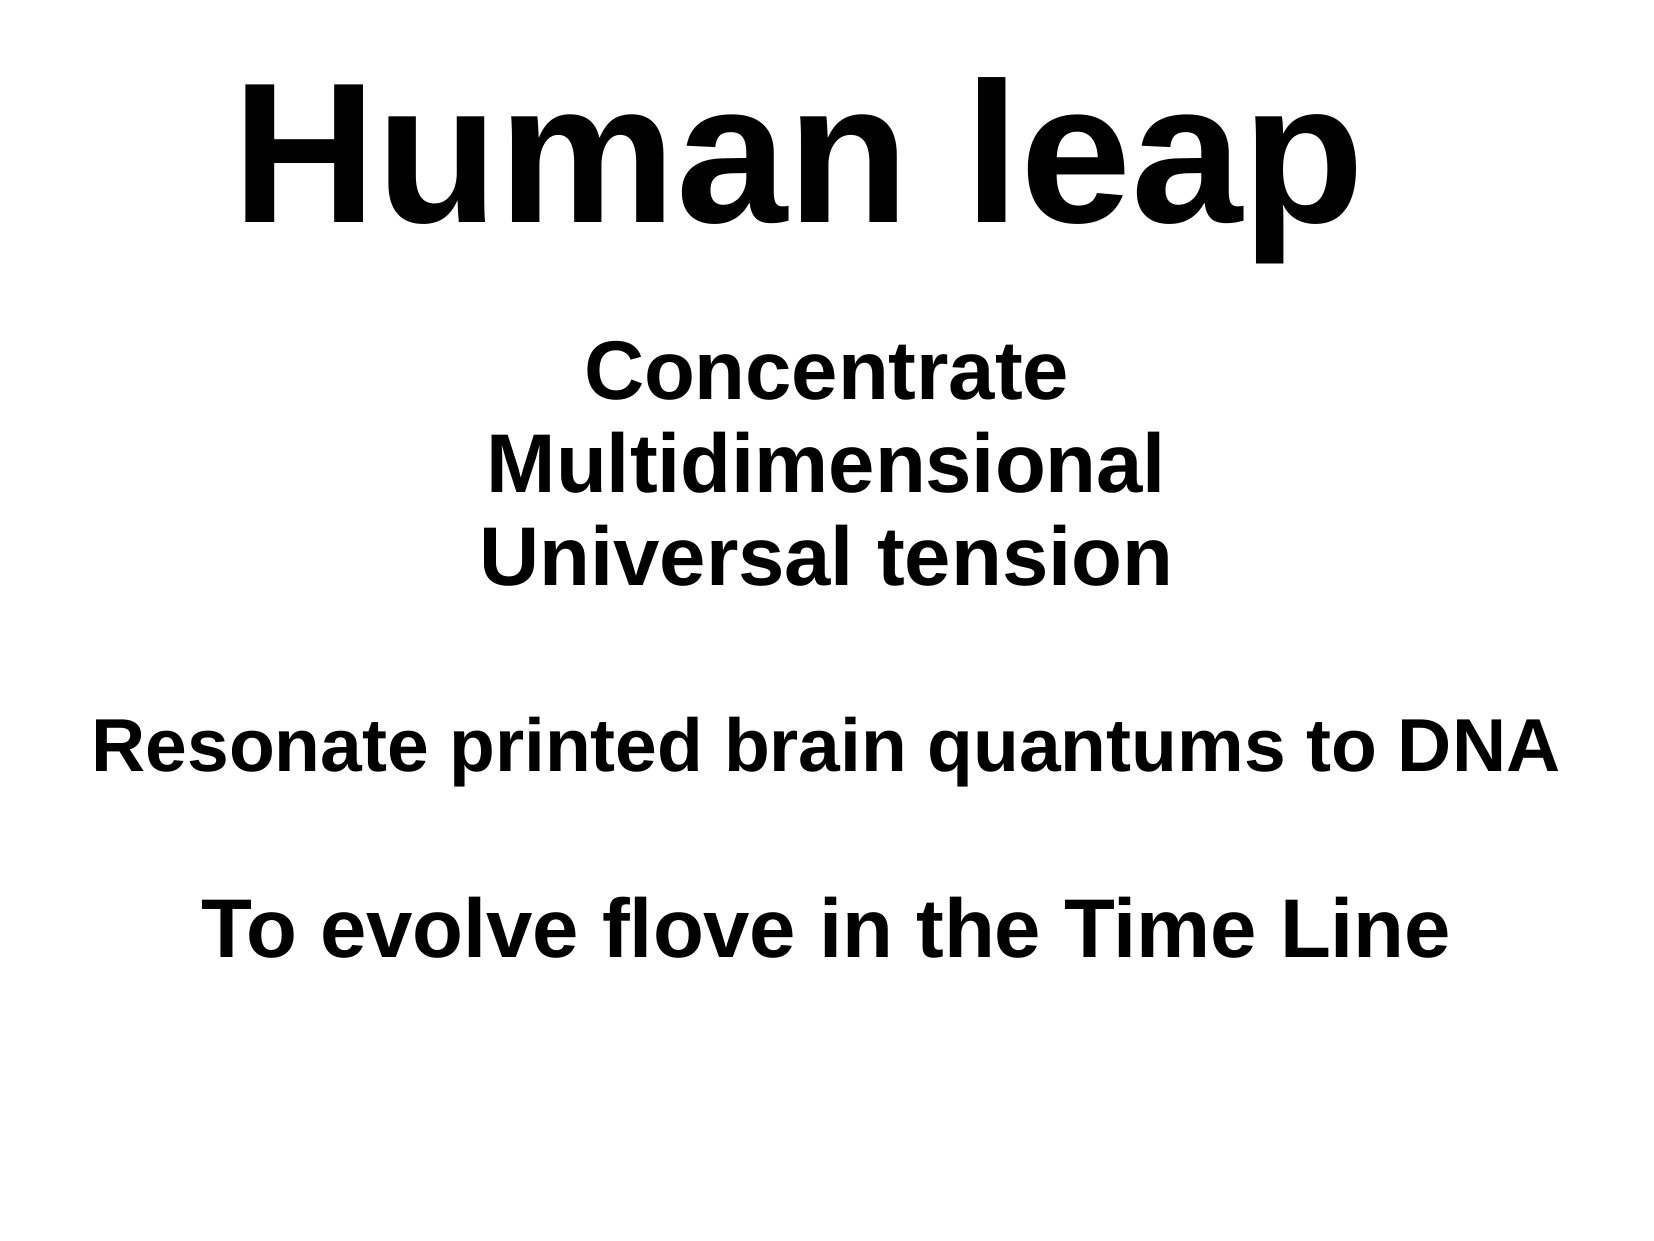

# Human leap
Concentrate
Multidimensional
Universal tension
Resonate printed brain quantums to DNA
To evolve flove in the Time Line